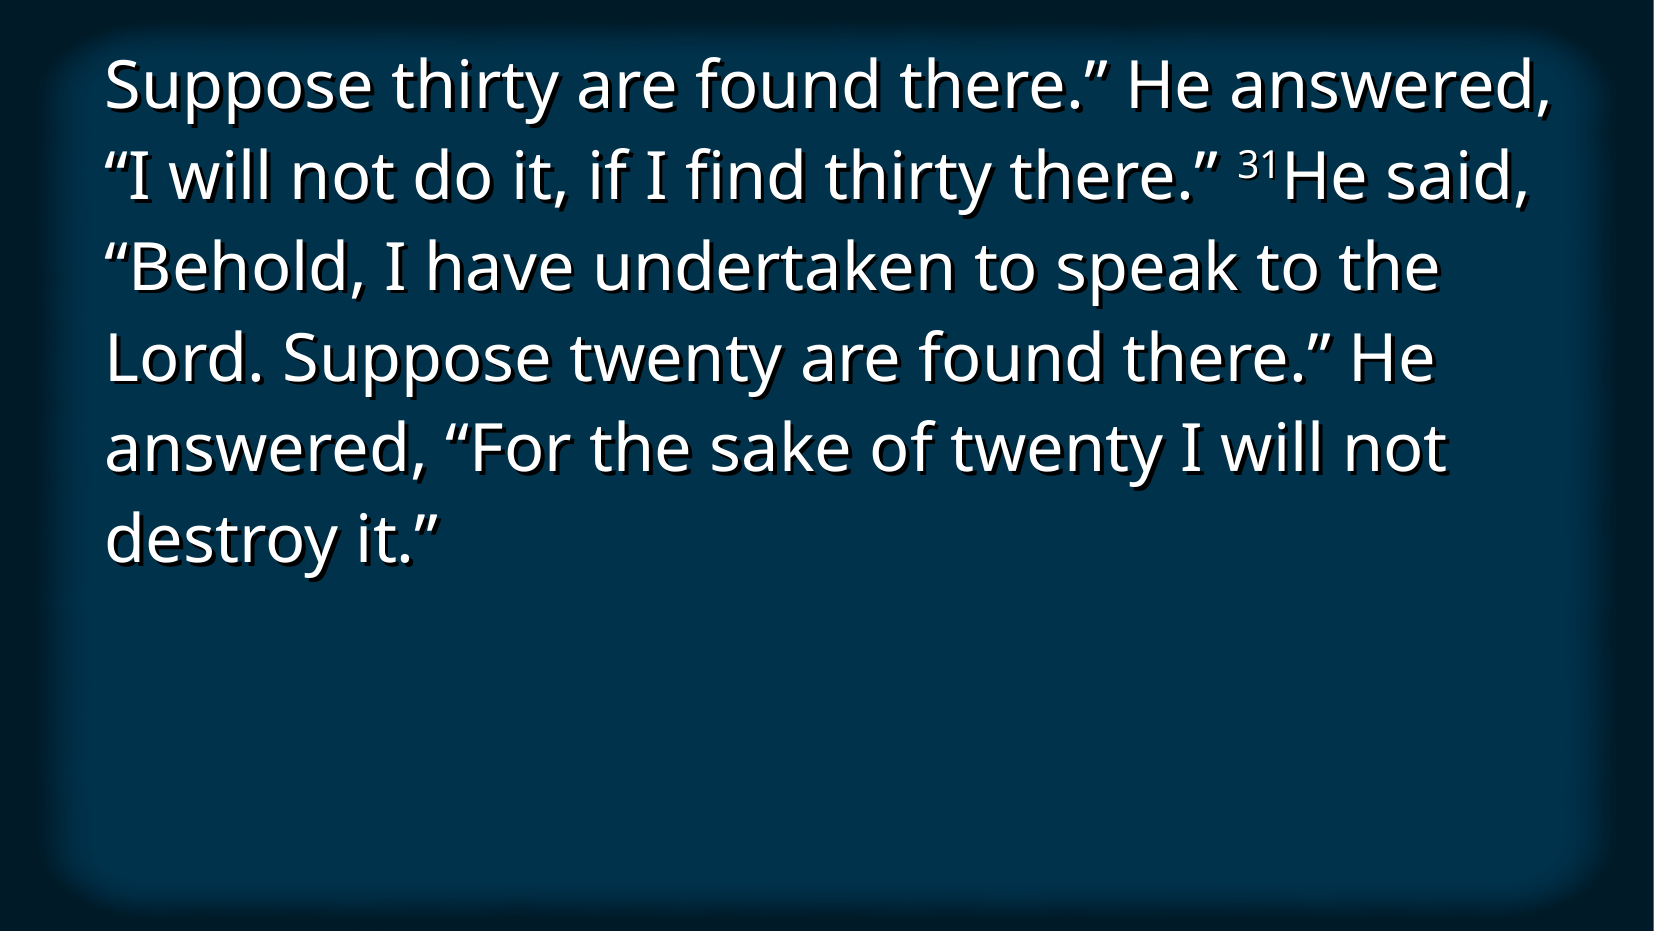

Suppose thirty are found there.” He answered, “I will not do it, if I find thirty there.” 31He said, “Behold, I have undertaken to speak to the Lord. Suppose twenty are found there.” He answered, “For the sake of twenty I will not destroy it.”